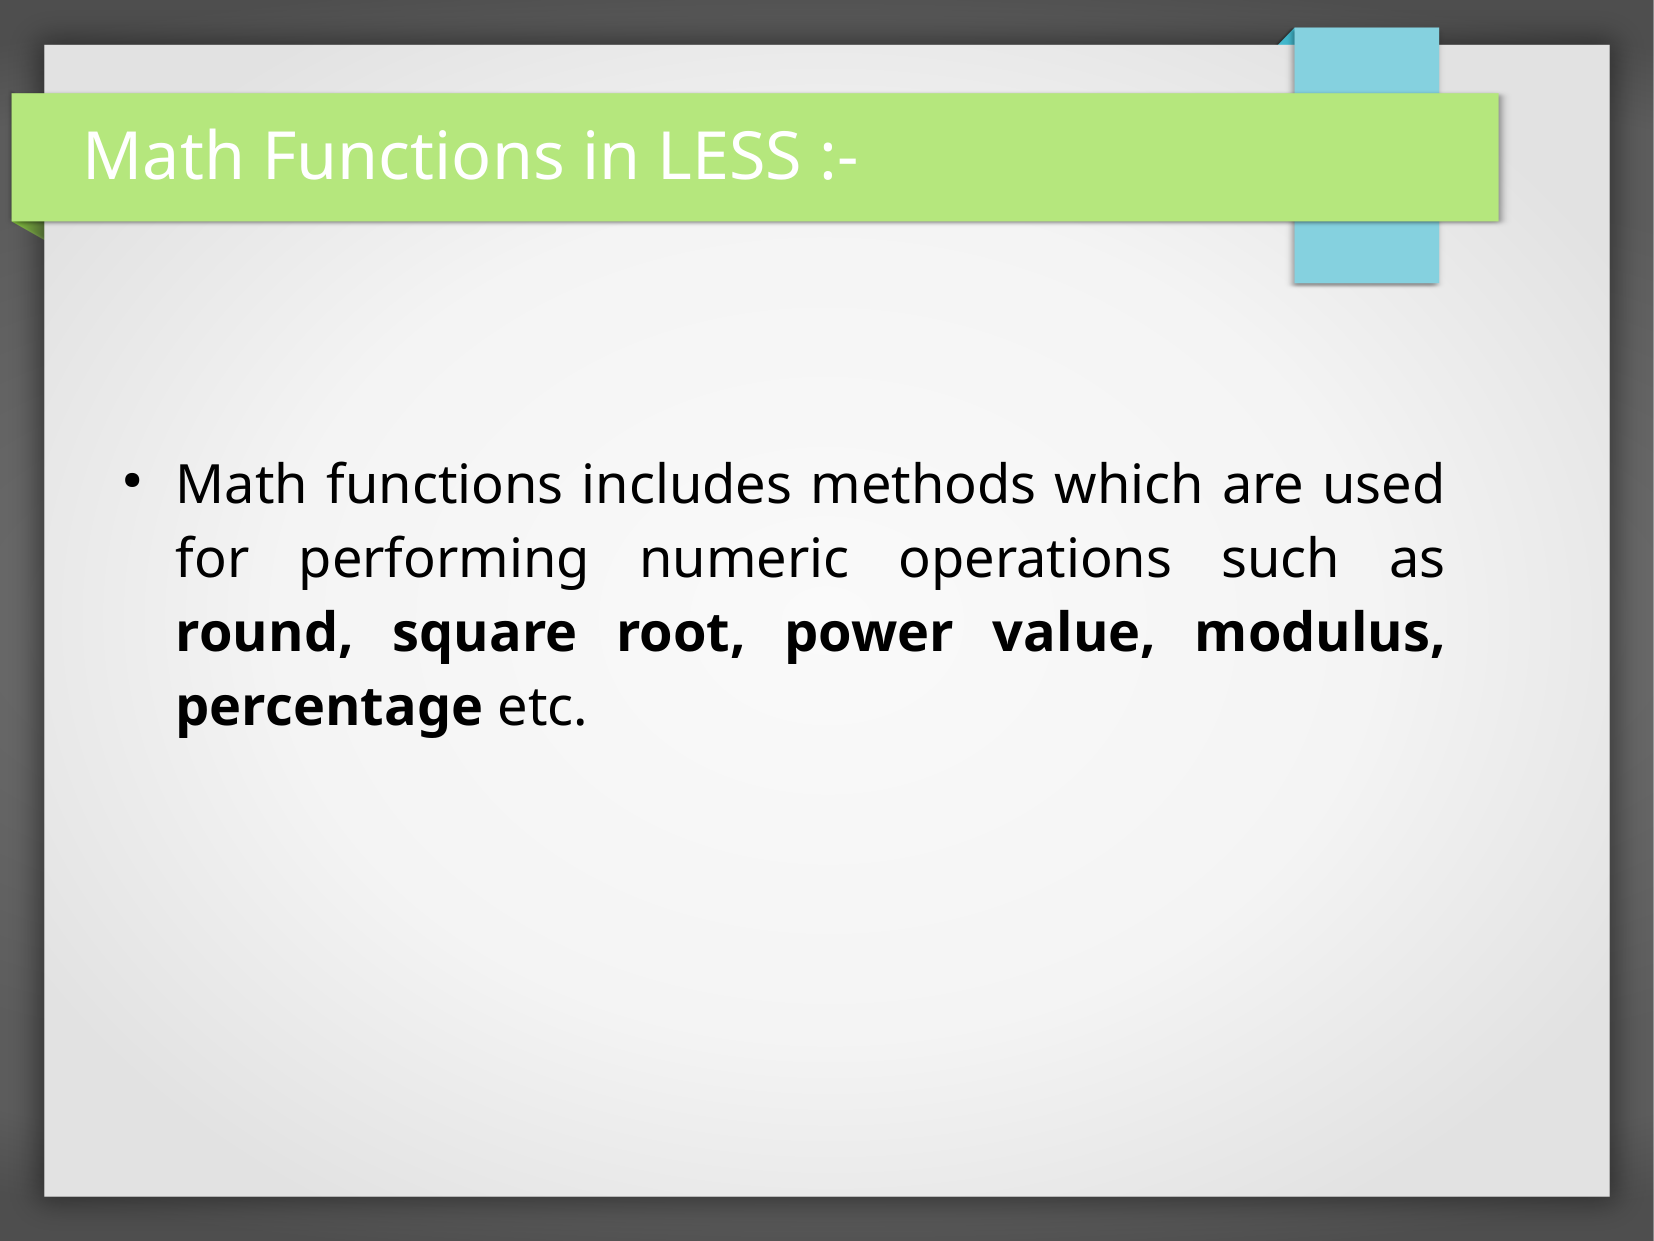

# Math Functions in LESS :-
Math functions includes methods which are used for performing numeric operations such as round, square root, power value, modulus, percentage etc.